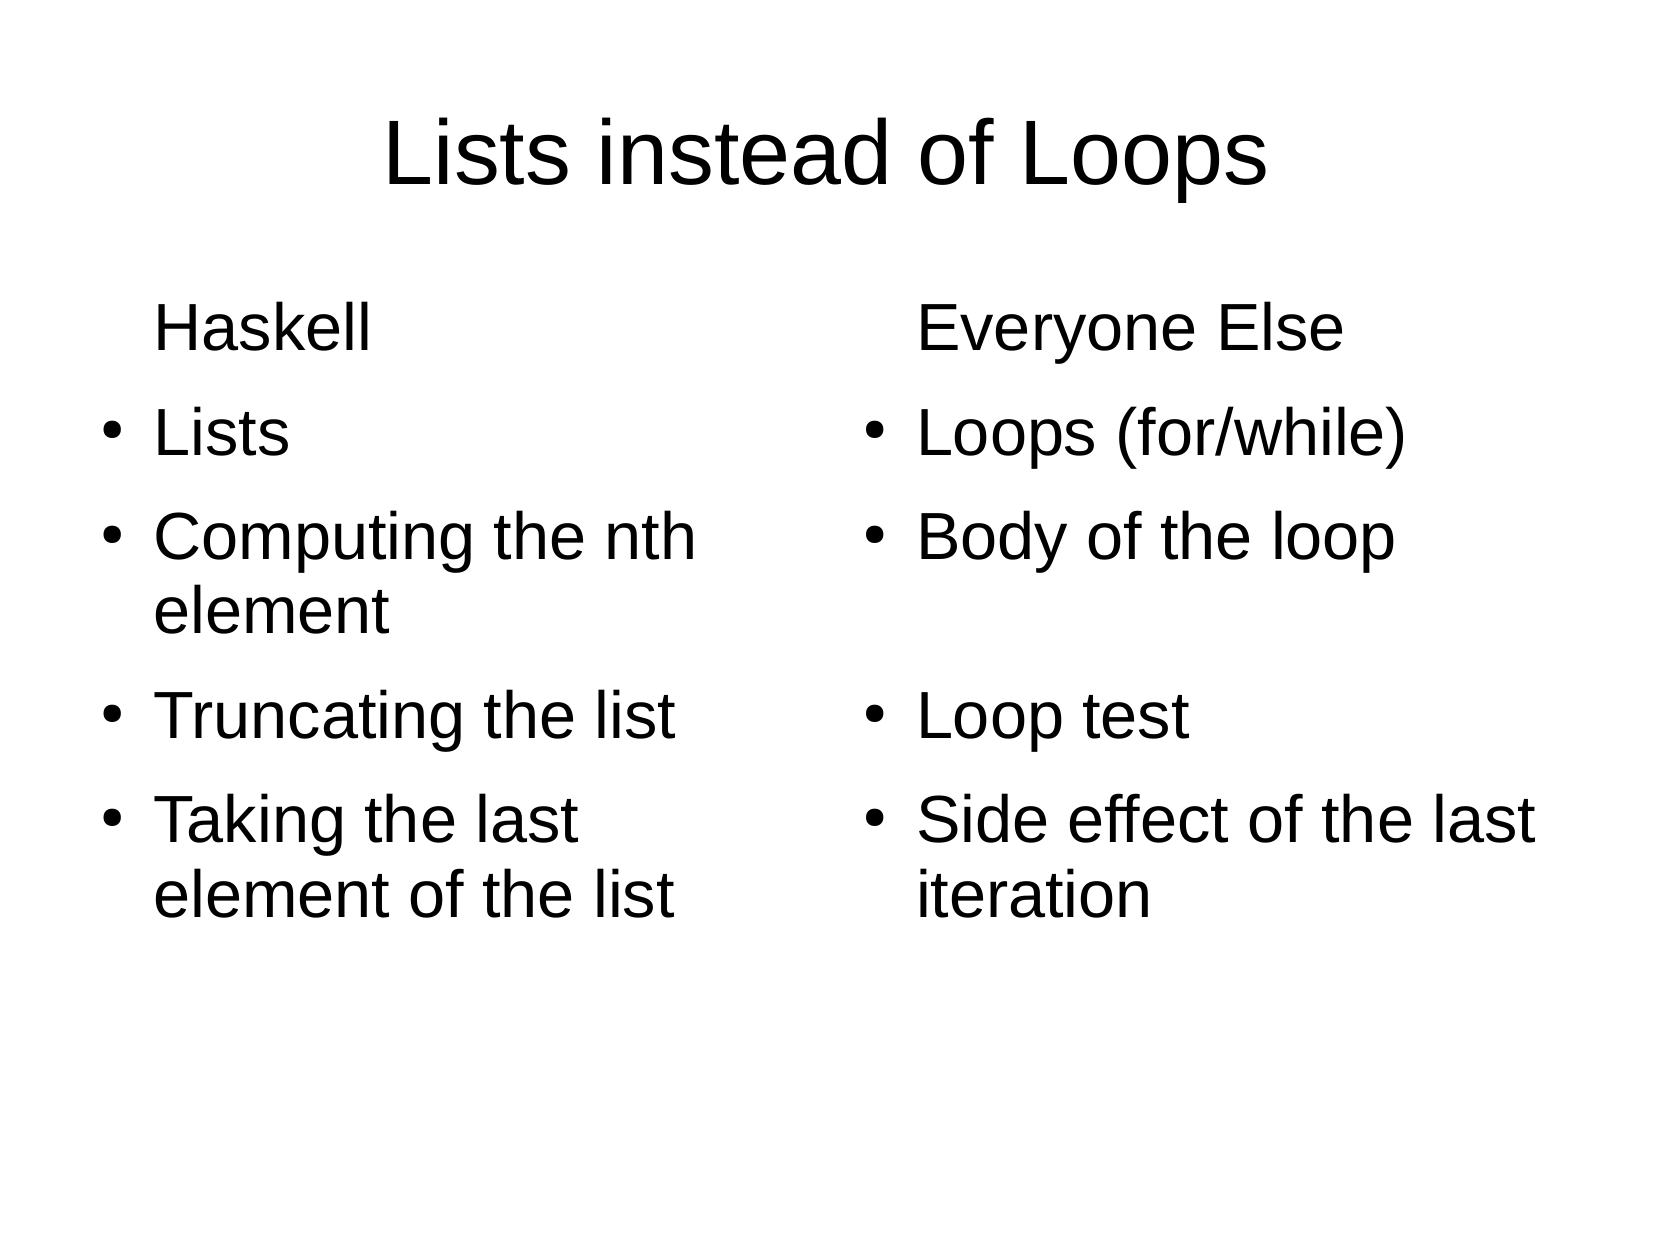

# Lists instead of Loops
Haskell
Lists
Computing the nth element
Truncating the list
Taking the last element of the list
Everyone Else
Loops (for/while)
Body of the loop
Loop test
Side effect of the last iteration